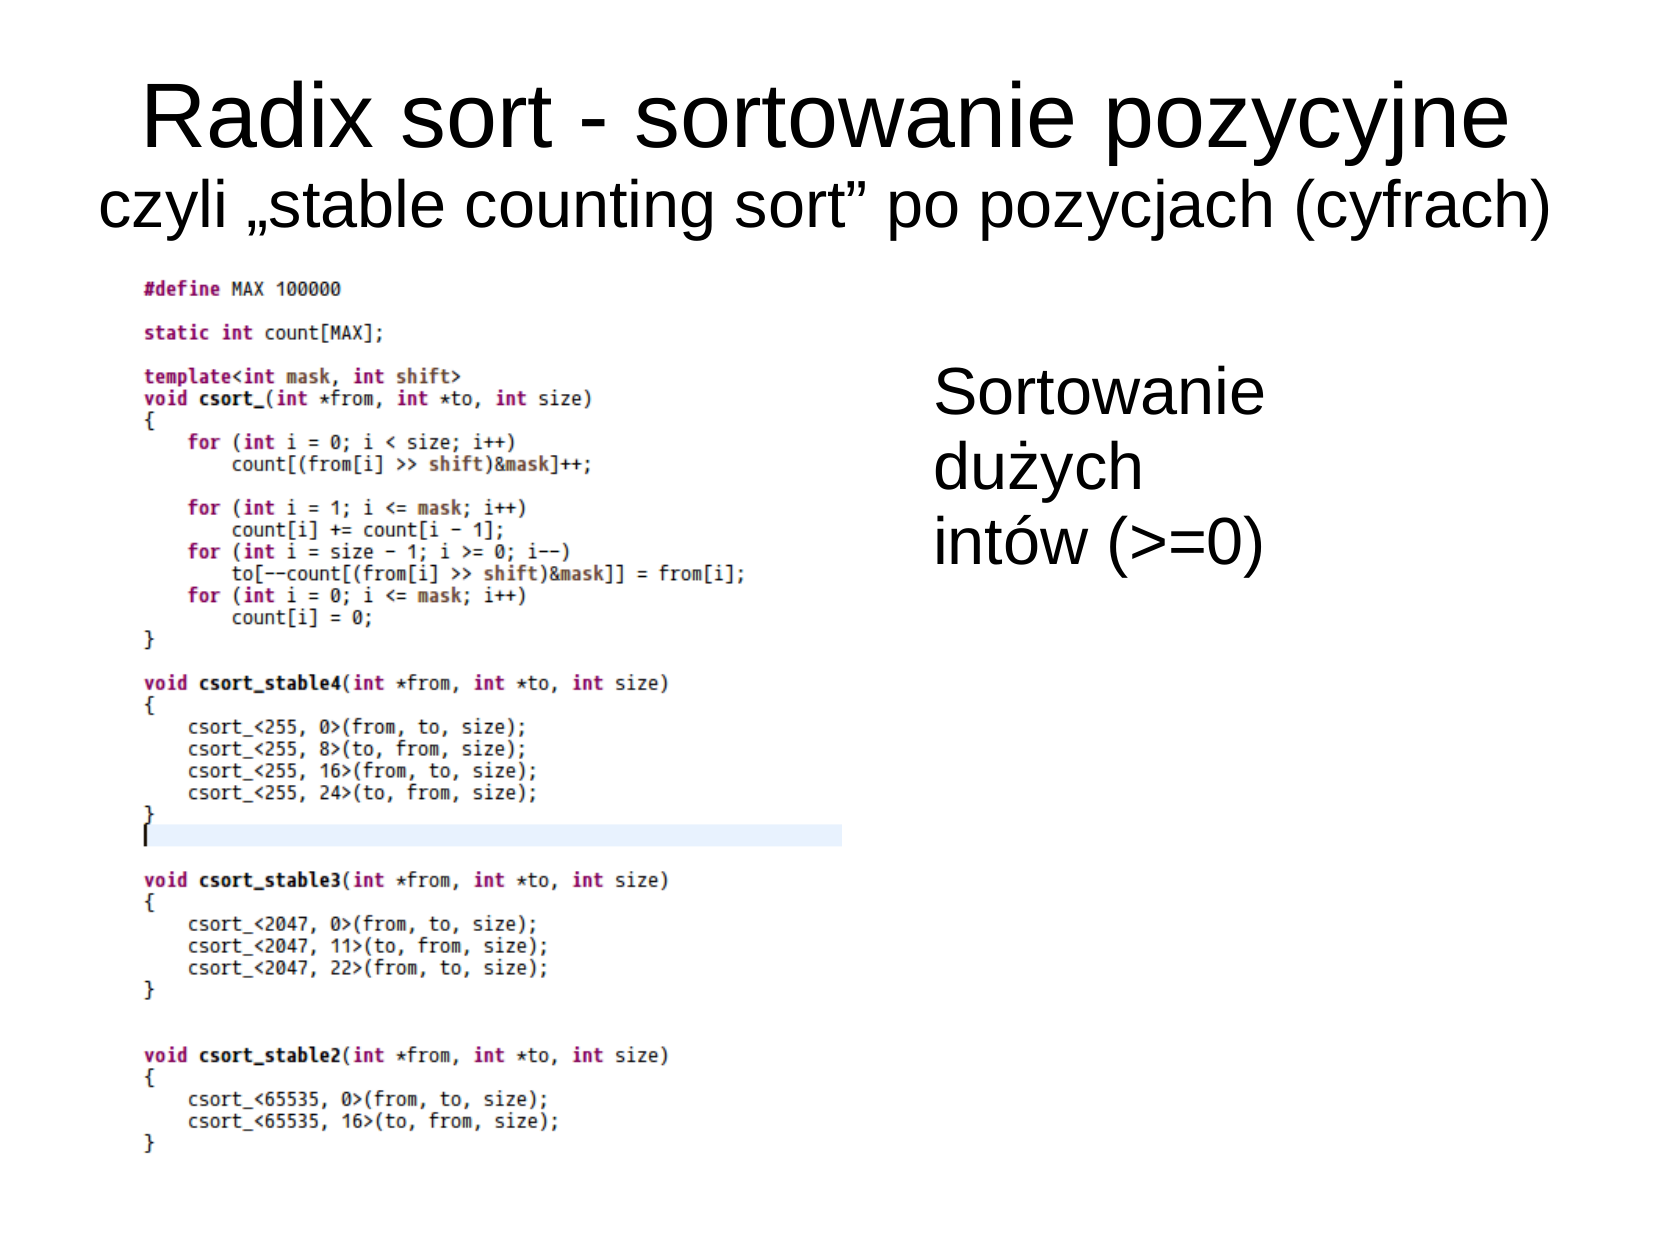

# Radix sort - sortowanie pozycyjne czyli „stable counting sort” po pozycjach (cyfrach)
Sortowanie
dużych
intów (>=0)